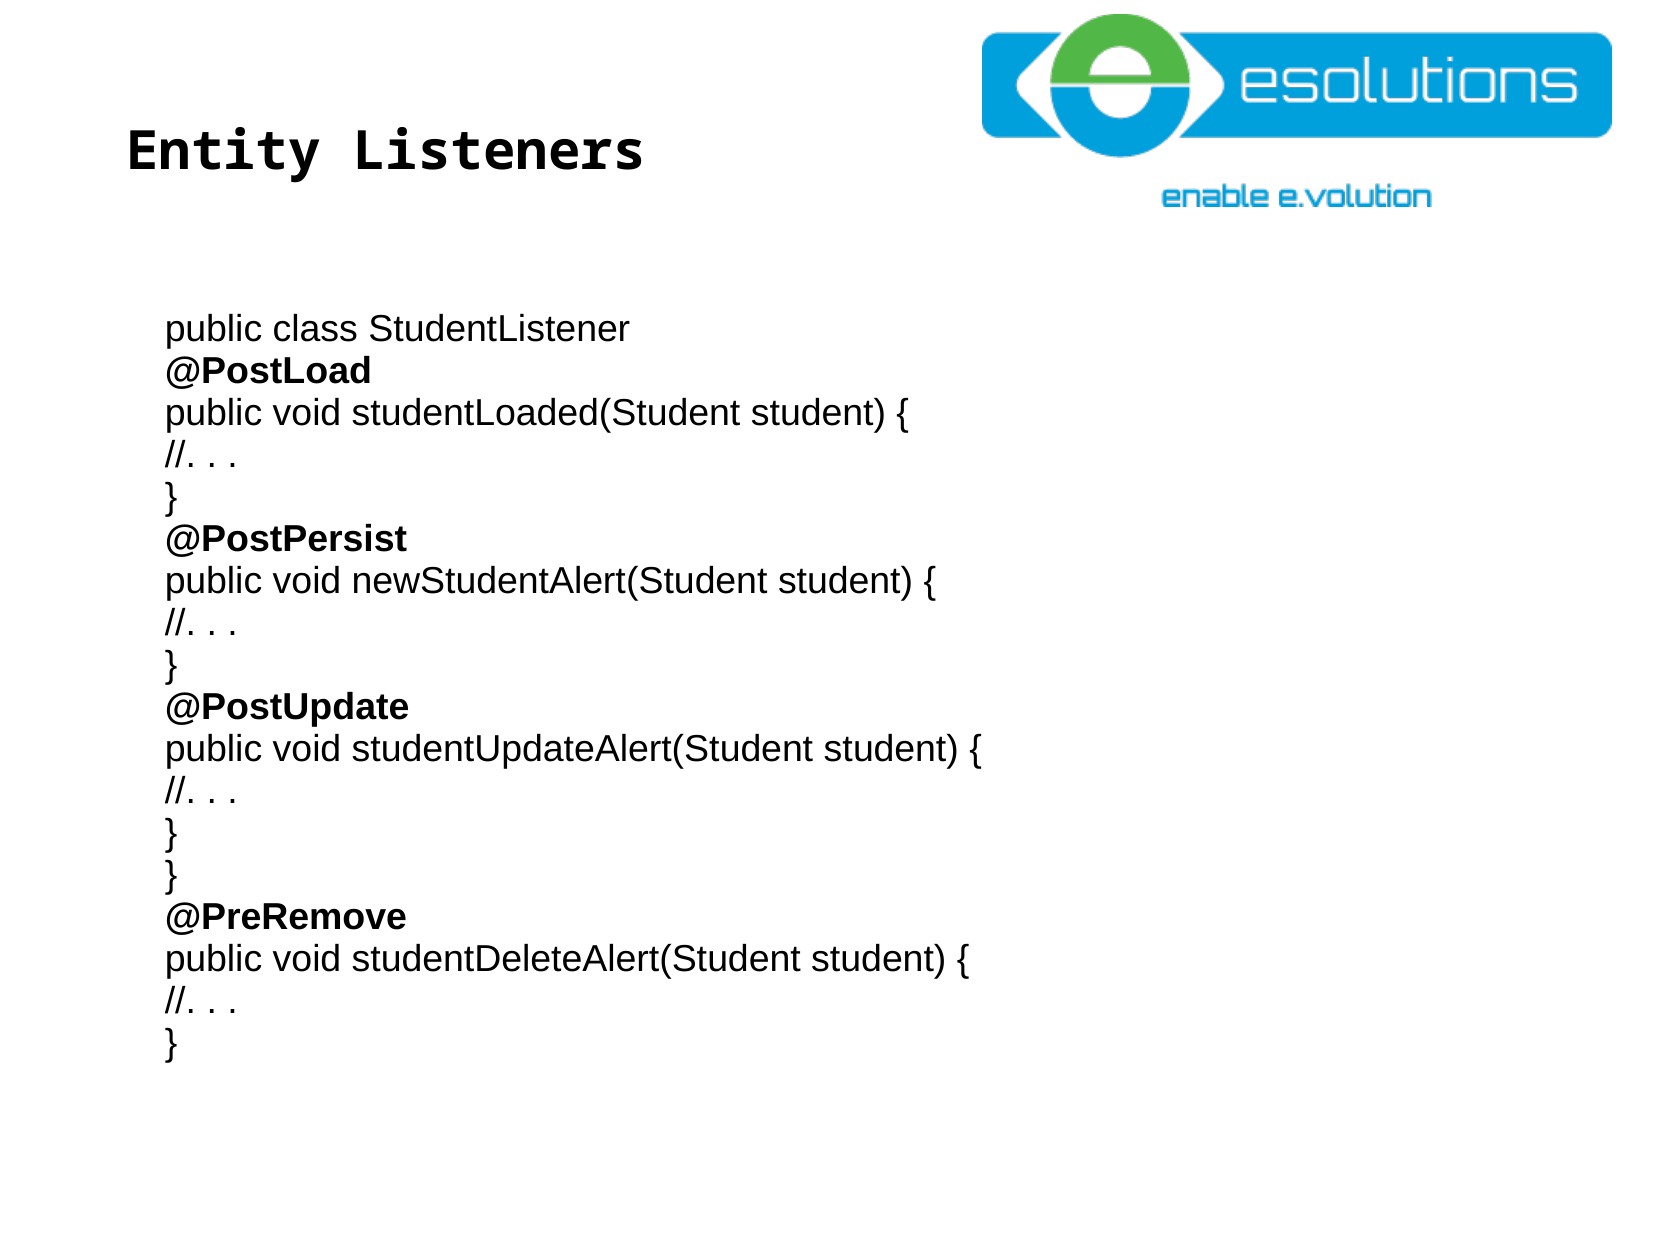

#
Entity Listeners
public class StudentListener
@PostLoad
public void studentLoaded(Student student) {
//. . .
}
@PostPersist
public void newStudentAlert(Student student) {
//. . .
}
@PostUpdate
public void studentUpdateAlert(Student student) {
//. . .
}
}
@PreRemove
public void studentDeleteAlert(Student student) {
//. . .
}